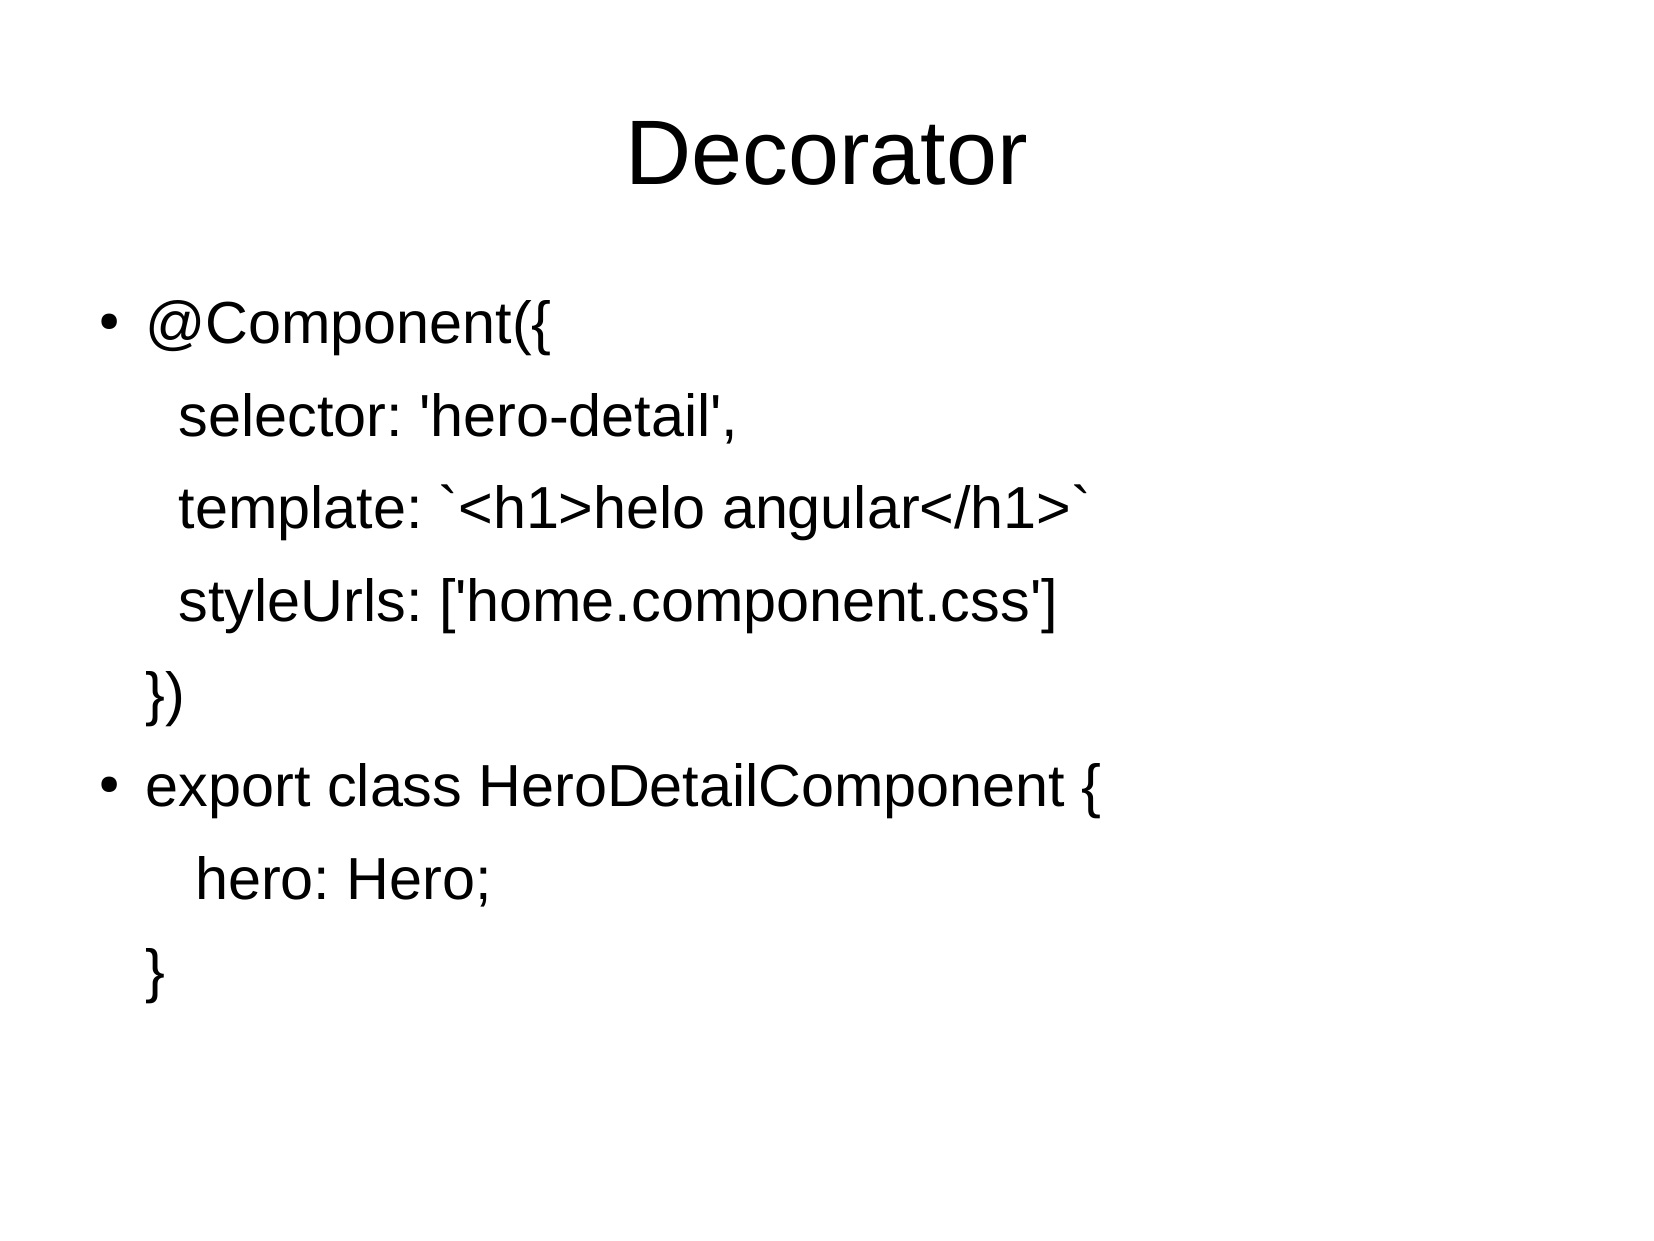

# Decorator
@Component({
 selector: 'hero-detail',
 template: `<h1>helo angular</h1>`
 styleUrls: ['home.component.css']
})
export class HeroDetailComponent {
 hero: Hero;
}